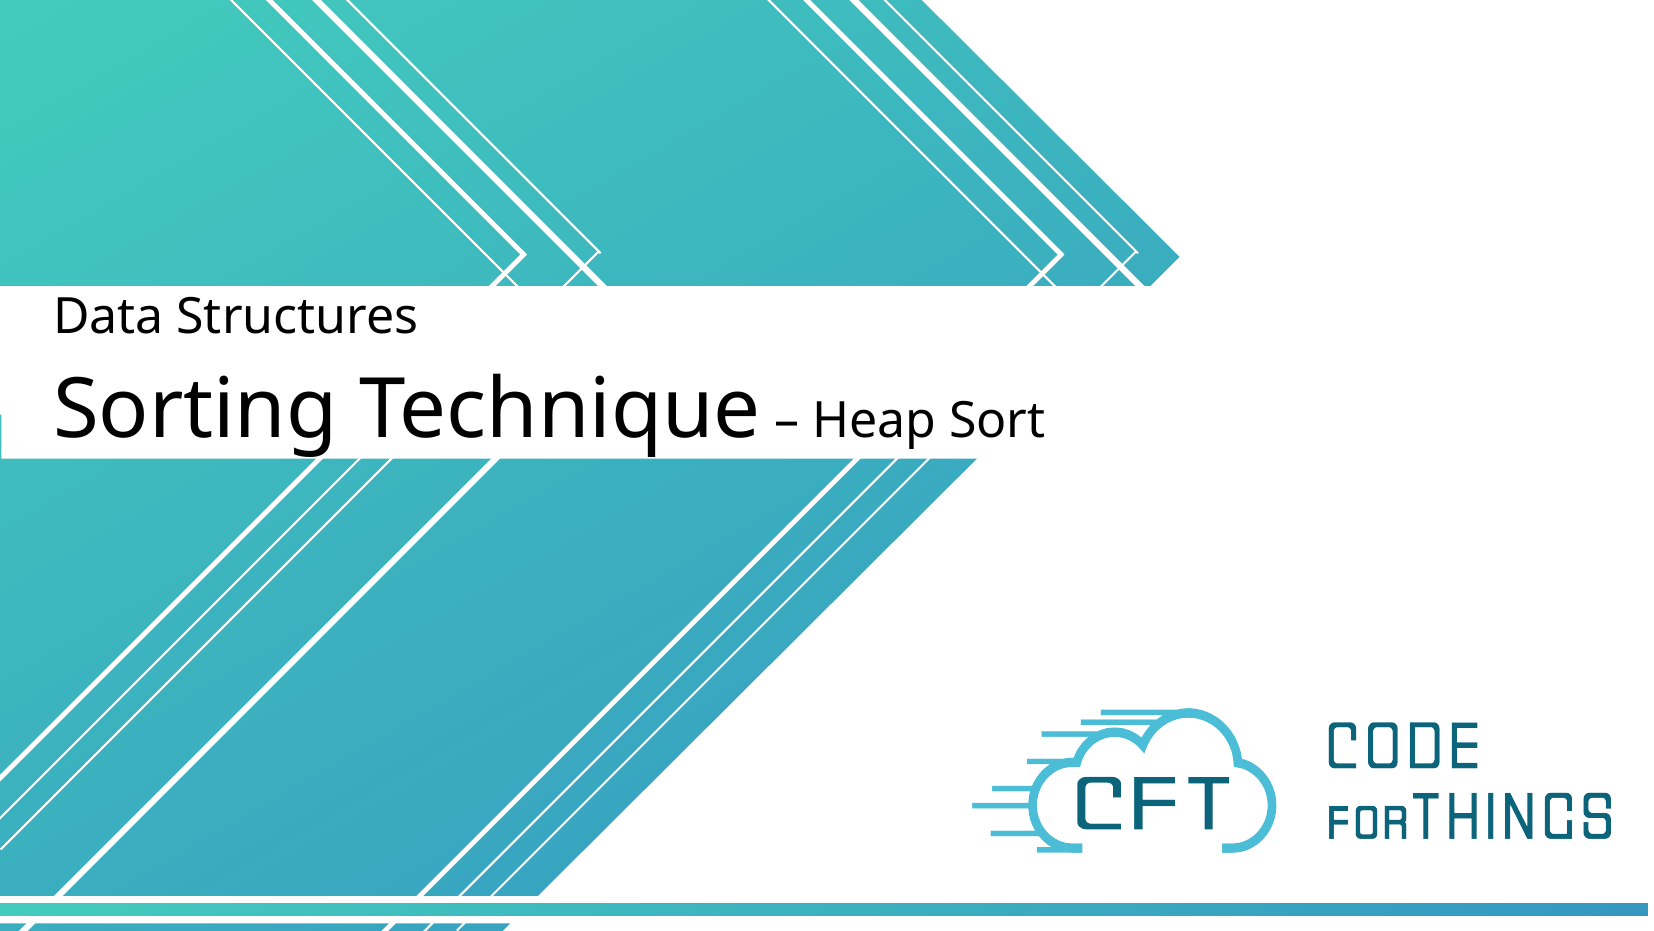

# Data Structures Sorting Technique – Heap Sort